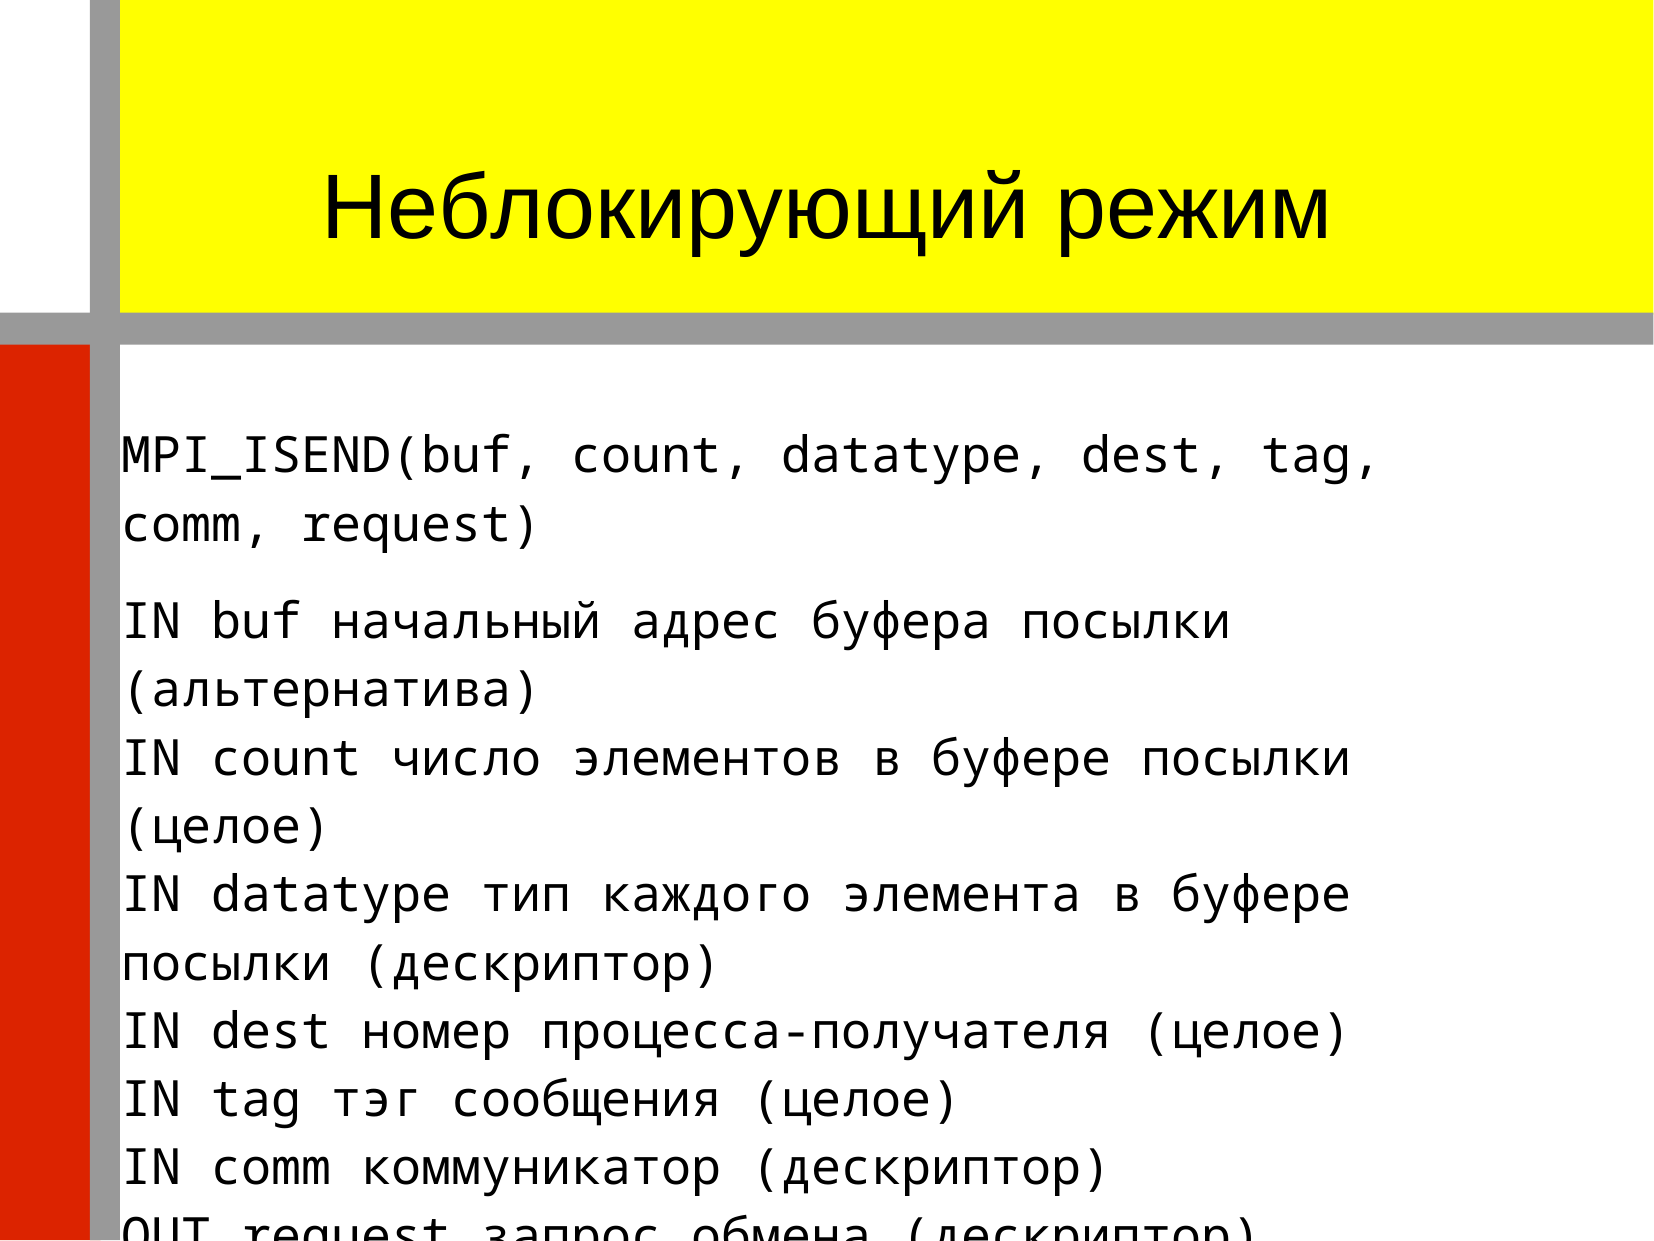

# Неблокирующий режим
MPI_ISEND(buf, count, datatype, dest, tag, comm, request)
IN buf начальный адрес буфера посылки (альтернатива)
IN count число элементов в буфере посылки (целое)
IN datatype тип каждого элемента в буфере посылки (дескриптор)
IN dest номер процесса-получателя (целое)
IN tag тэг сообщения (целое)
IN comm коммуникатор (дескриптор)
OUT request запрос обмена (дескриптор)